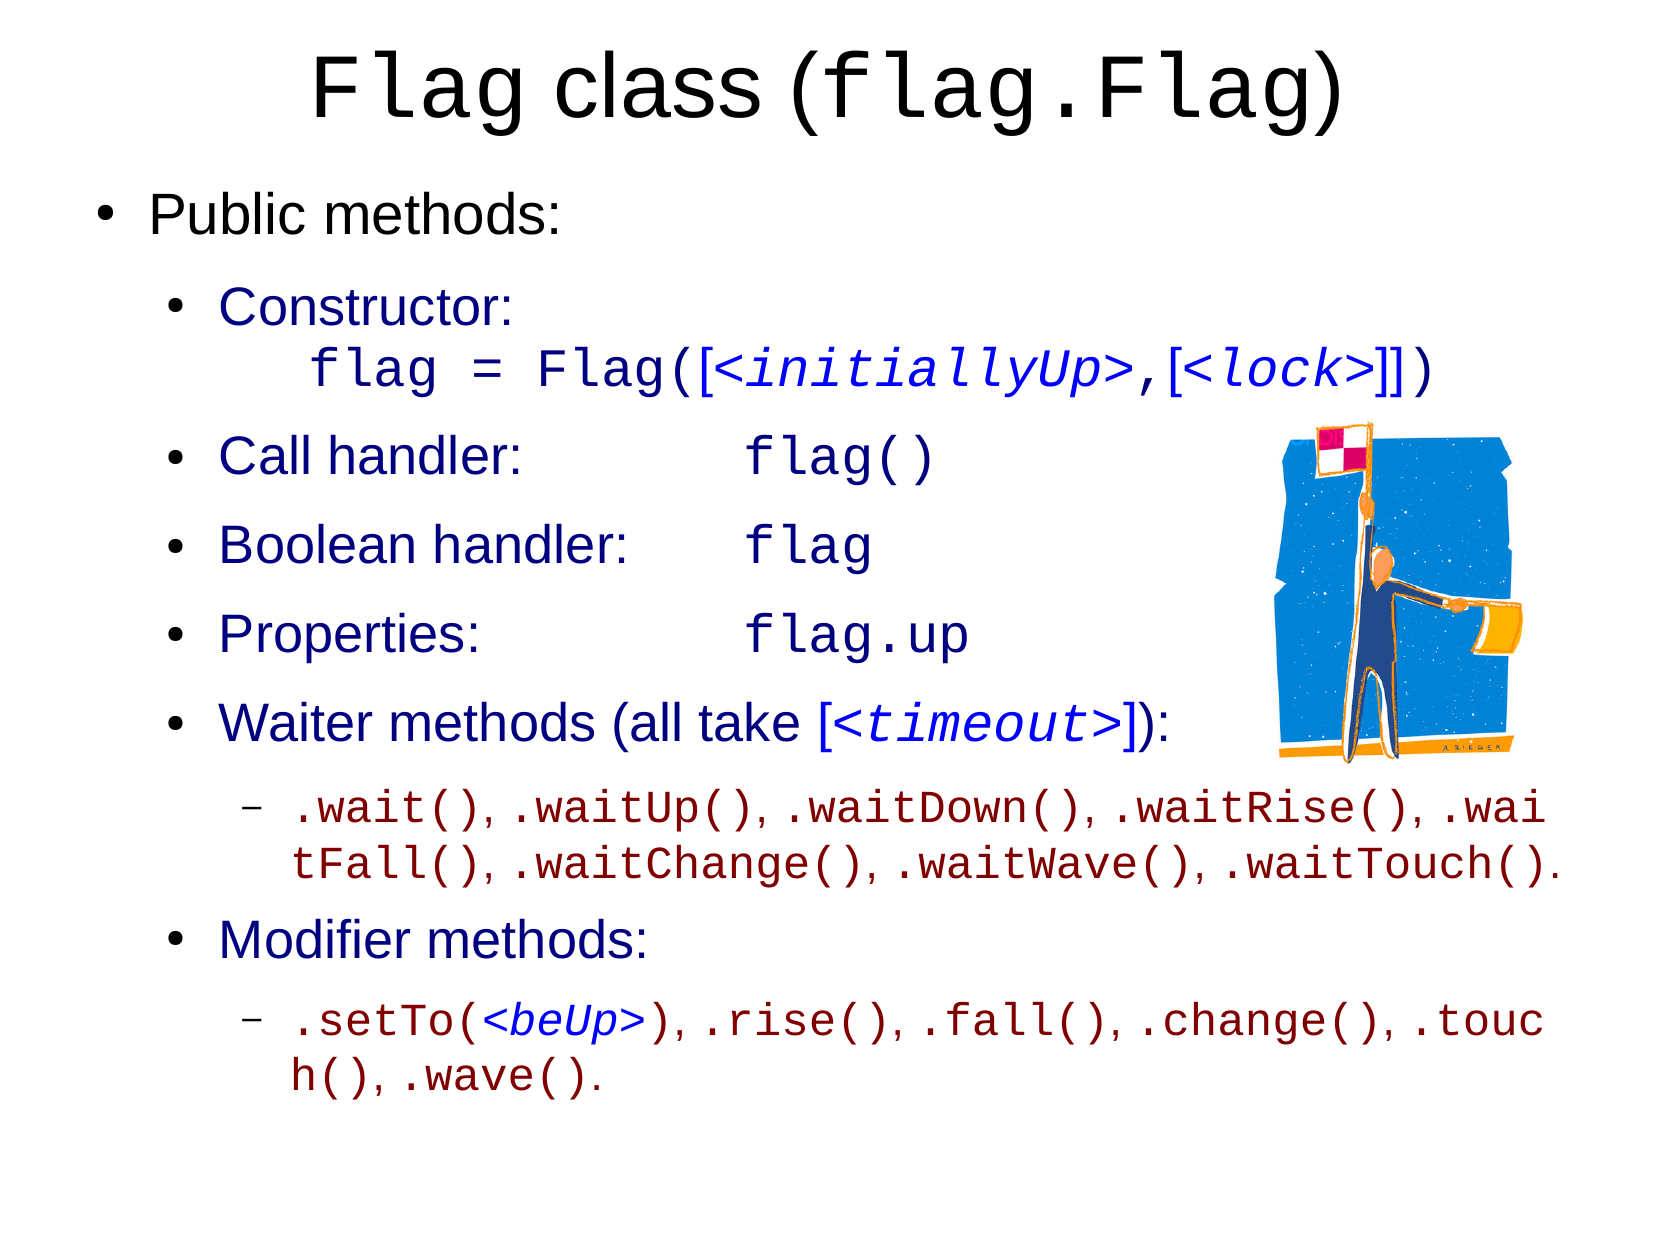

# Flag class (flag.Flag)
Public methods:
Constructor:
 flag = Flag([<initiallyUp>,[<lock>]])
Call handler: 	flag()
Boolean handler: 	flag
Properties:				flag.up
Waiter methods (all take [<timeout>]):
.wait(), .waitUp(), .waitDown(), .waitRise(), .waitFall(), .waitChange(), .waitWave(), .waitTouch().
Modifier methods:
.setTo(<beUp>), .rise(), .fall(), .change(), .touch(), .wave().